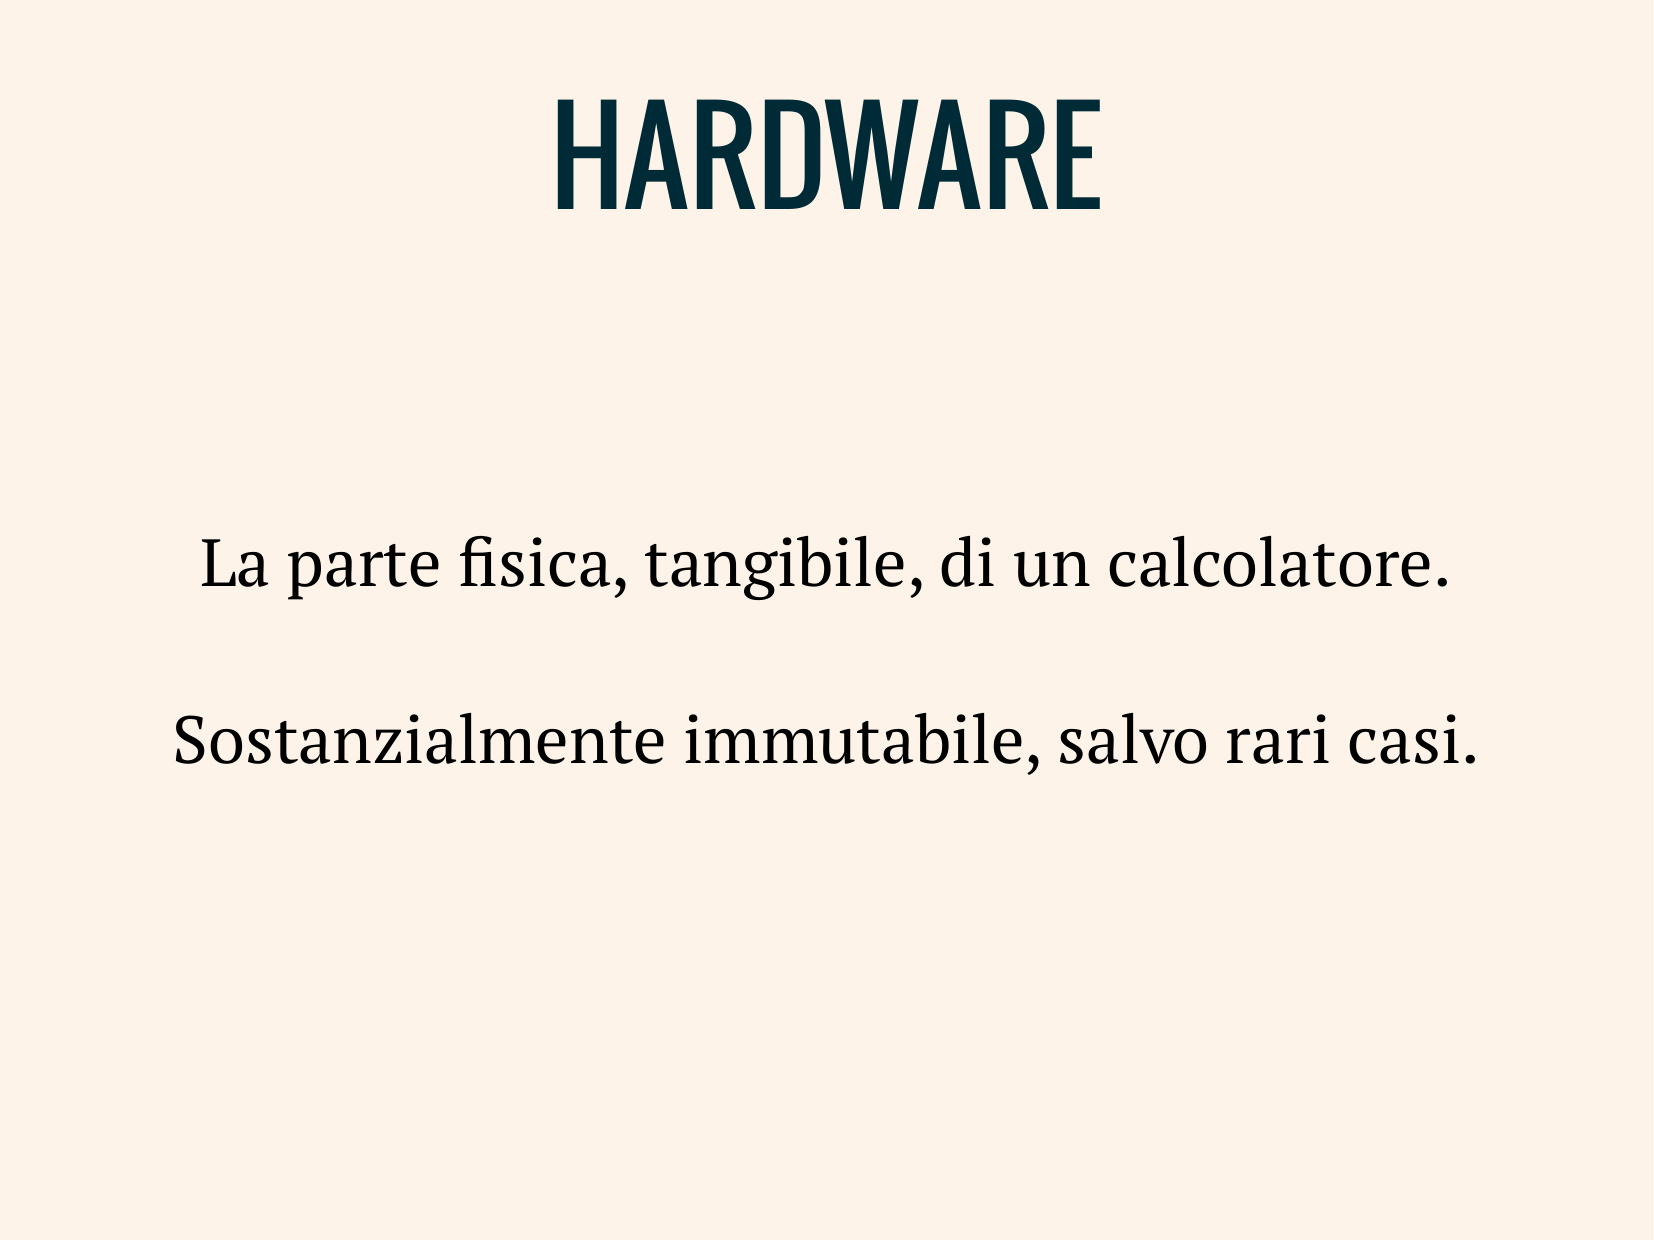

# Hardware
La parte fisica, tangibile, di un calcolatore.
Sostanzialmente immutabile, salvo rari casi.